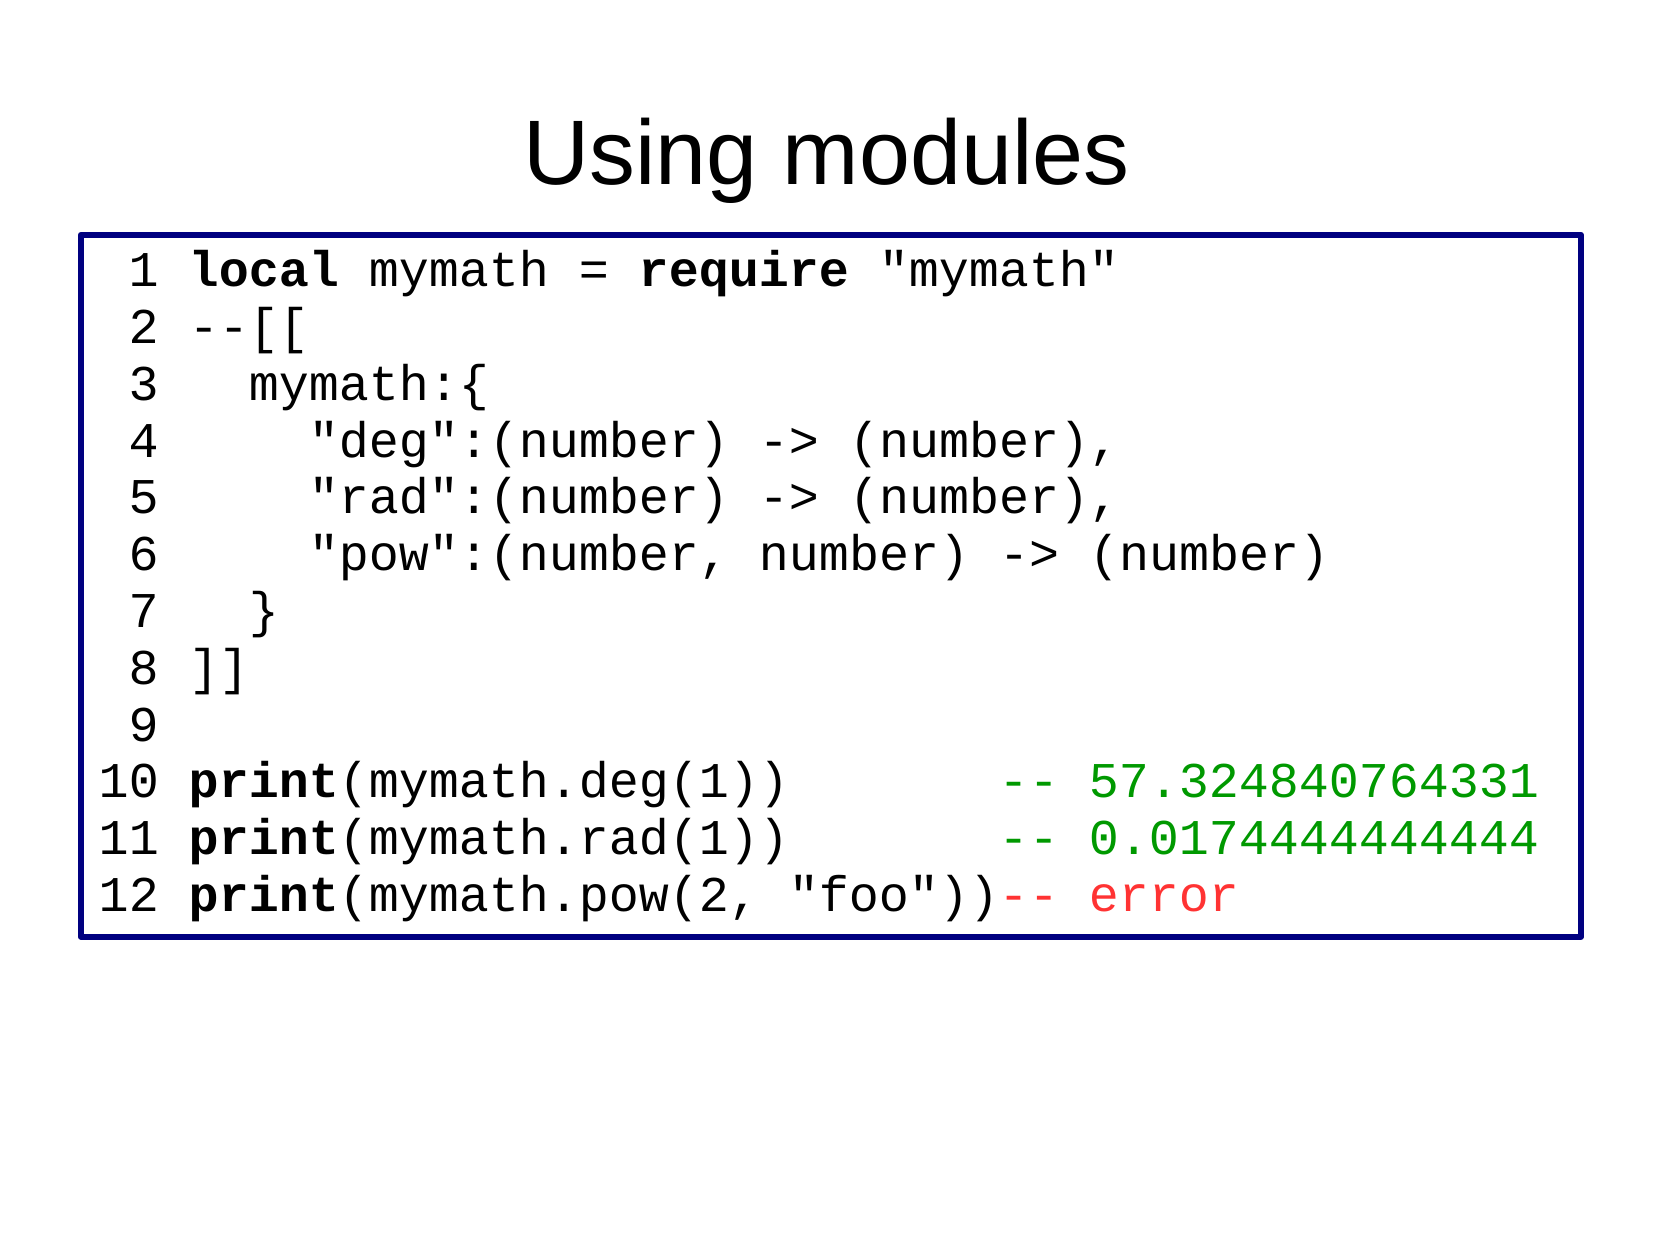

# Using modules
 1 local mymath = require "mymath"
 2 --[[
 3 mymath:{
 4 "deg":(number) -> (number),
 5 "rad":(number) -> (number),
 6 "pow":(number, number) -> (number)
 7 }
 8 ]]
 9
10 print(mymath.deg(1)) -- 57.324840764331
11 print(mymath.rad(1)) -- 0.0174444444444
12 print(mymath.pow(2, "foo"))-- error